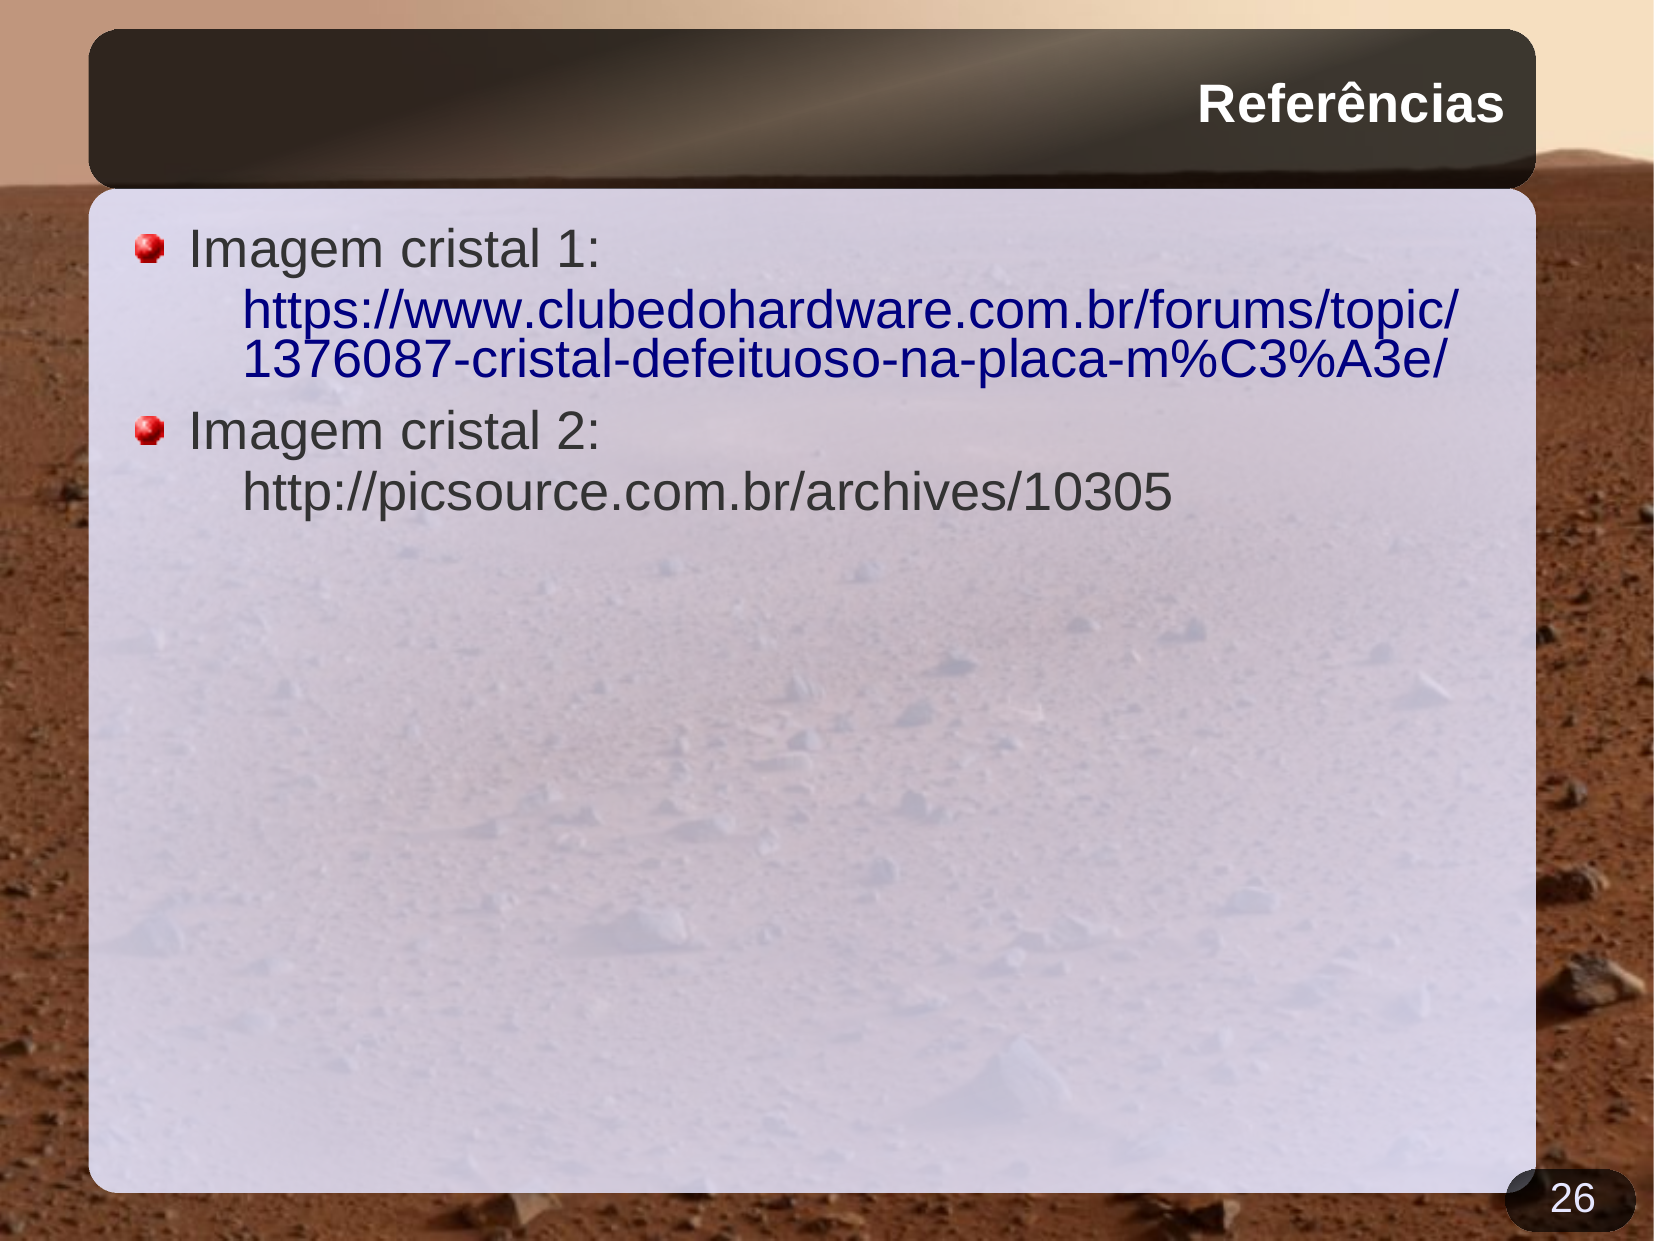

# Referências
Imagem cristal 1: https://www.clubedohardware.com.br/forums/topic/1376087-cristal-defeituoso-na-placa-m%C3%A3e/
Imagem cristal 2: http://picsource.com.br/archives/10305